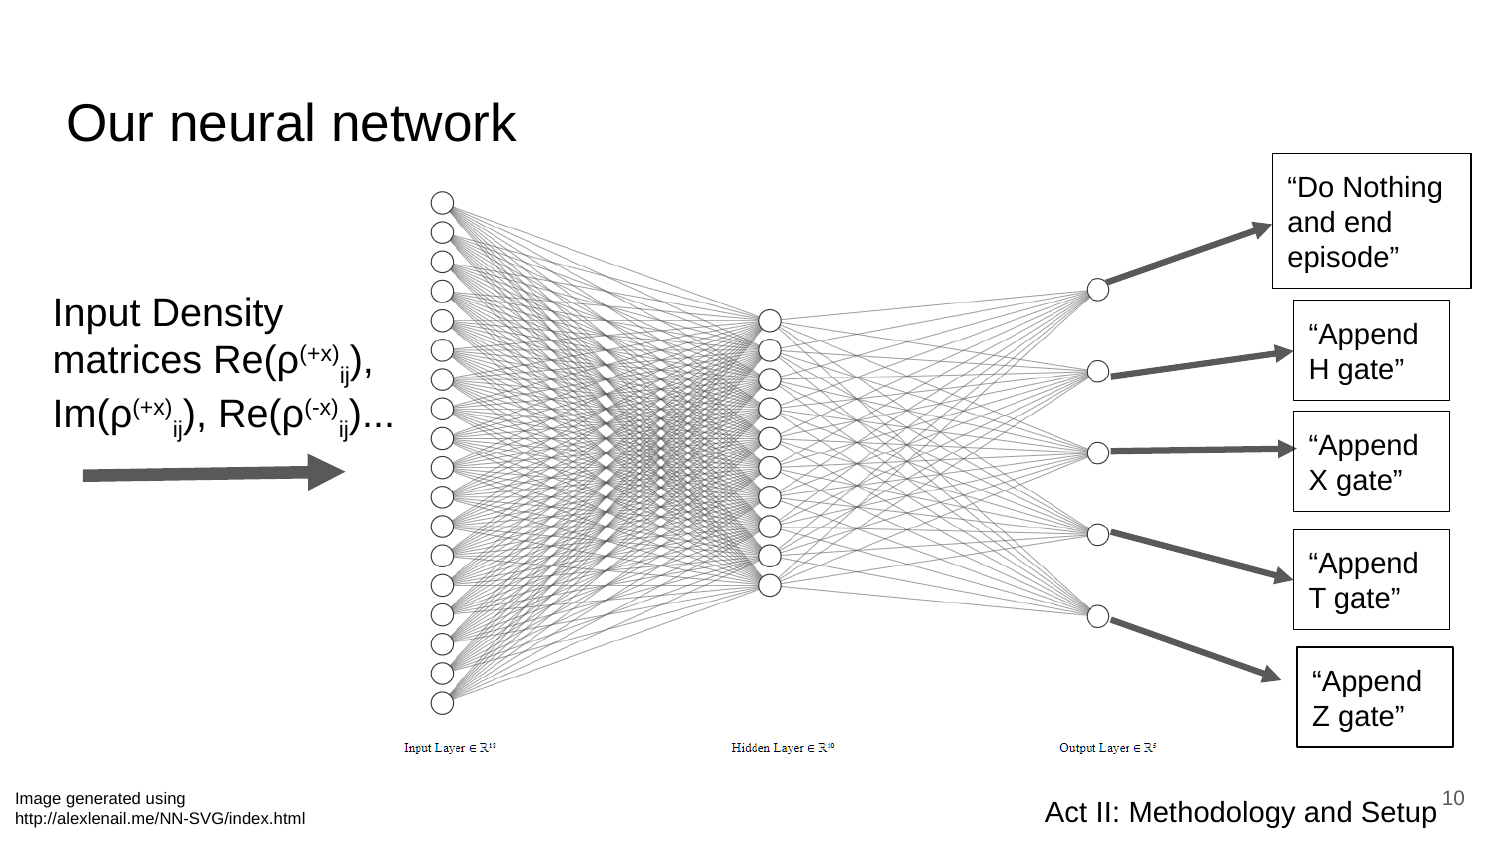

# Our neural network
“Do Nothing and end episode”
“Append H gate”
“Append X gate”
“Append T gate”
“Append Z gate”
Input Density matrices Re(ρ(+x)ij), Im(ρ(+x)ij), Re(ρ(-x)ij)...
Image generated using
http://alexlenail.me/NN-SVG/index.html
Act II: Methodology and Setup